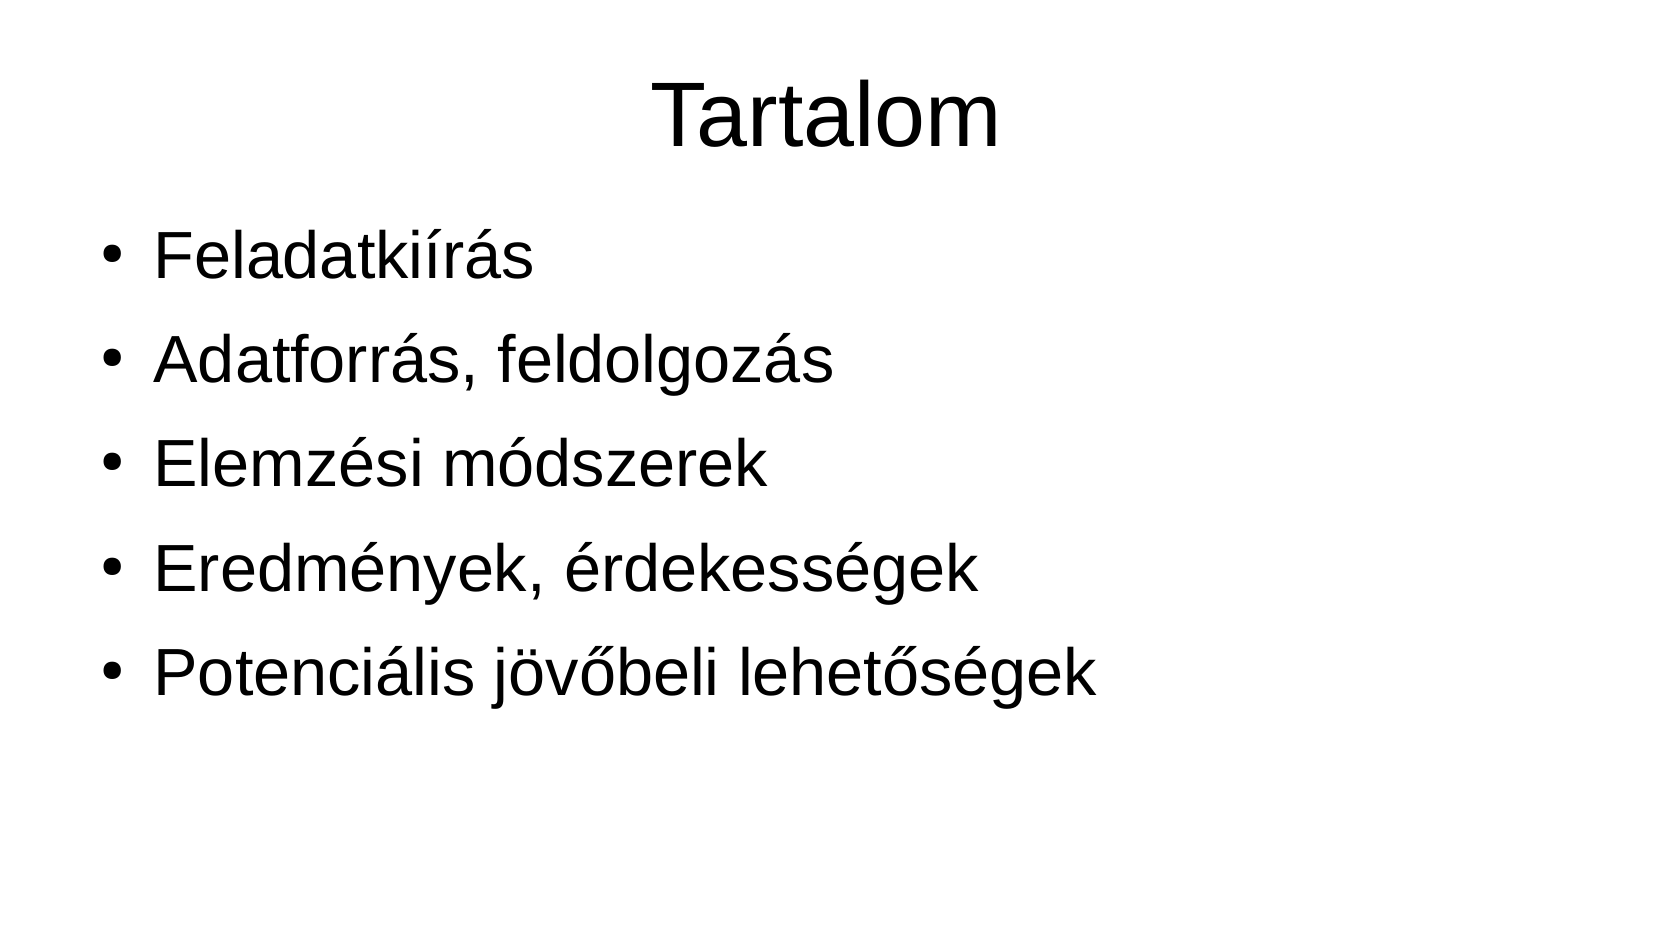

# Tartalom
Feladatkiírás
Adatforrás, feldolgozás
Elemzési módszerek
Eredmények, érdekességek
Potenciális jövőbeli lehetőségek